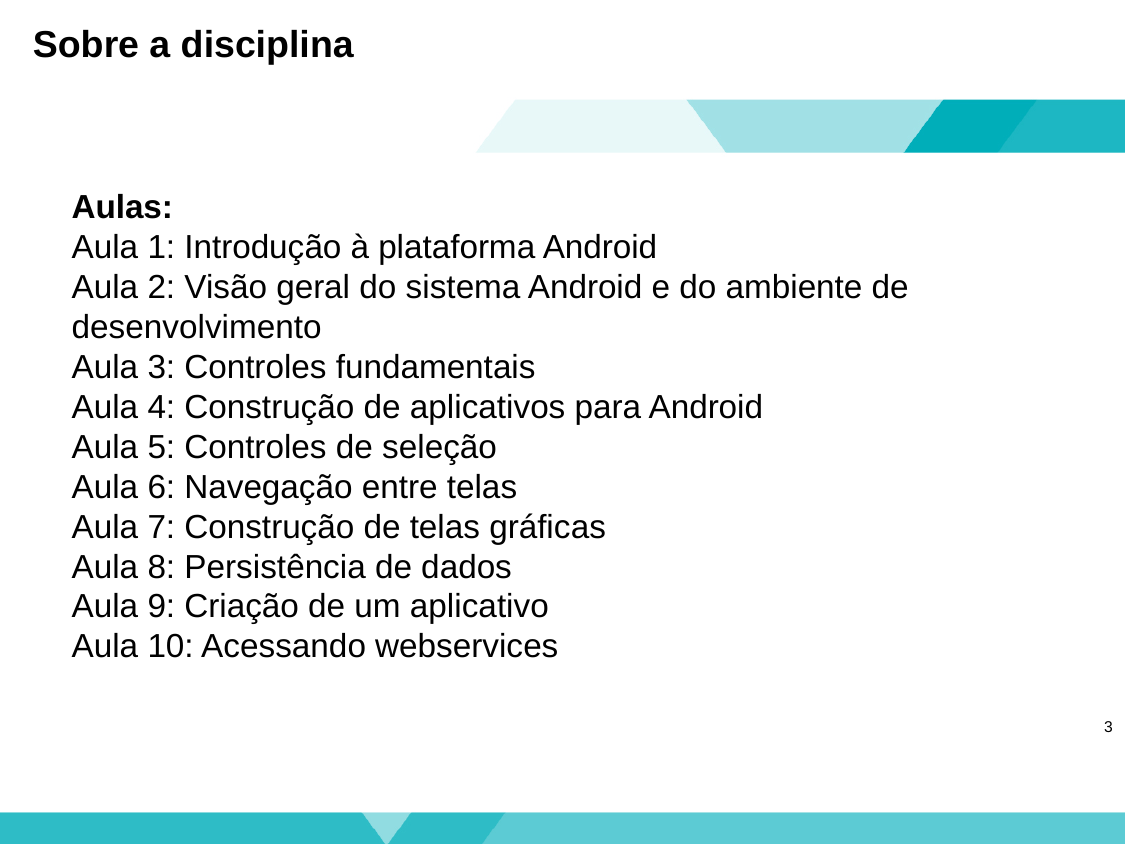

# Sobre a disciplina
Aulas:
Aula 1: Introdução à plataforma Android
Aula 2: Visão geral do sistema Android e do ambiente de desenvolvimento
Aula 3: Controles fundamentais
Aula 4: Construção de aplicativos para Android
Aula 5: Controles de seleção
Aula 6: Navegação entre telas
Aula 7: Construção de telas gráficas
Aula 8: Persistência de dados
Aula 9: Criação de um aplicativo
Aula 10: Acessando webservices